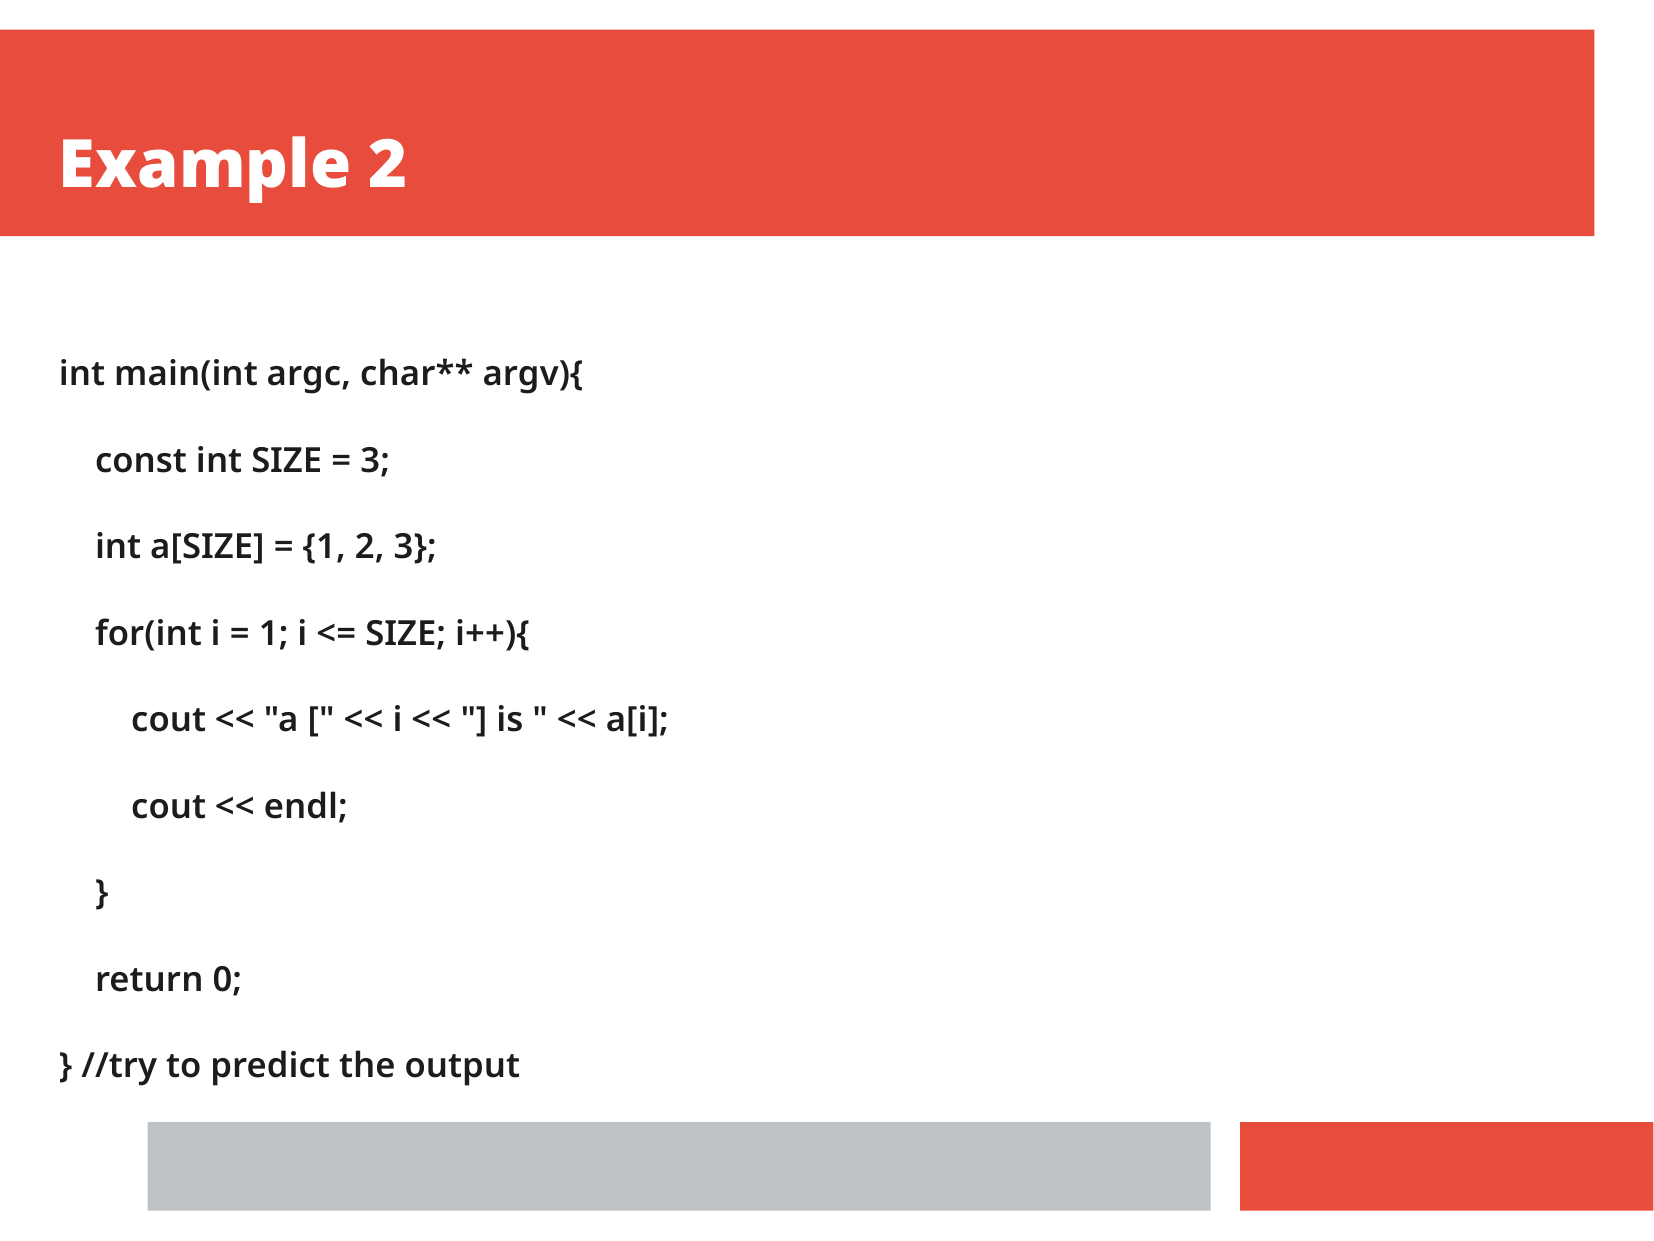

# Example 2
int main(int argc, char** argv){
 const int SIZE = 3;
 int a[SIZE] = {1, 2, 3};
 for(int i = 1; i <= SIZE; i++){
 cout << "a [" << i << "] is " << a[i];
 cout << endl;
 }
 return 0;
} //try to predict the output